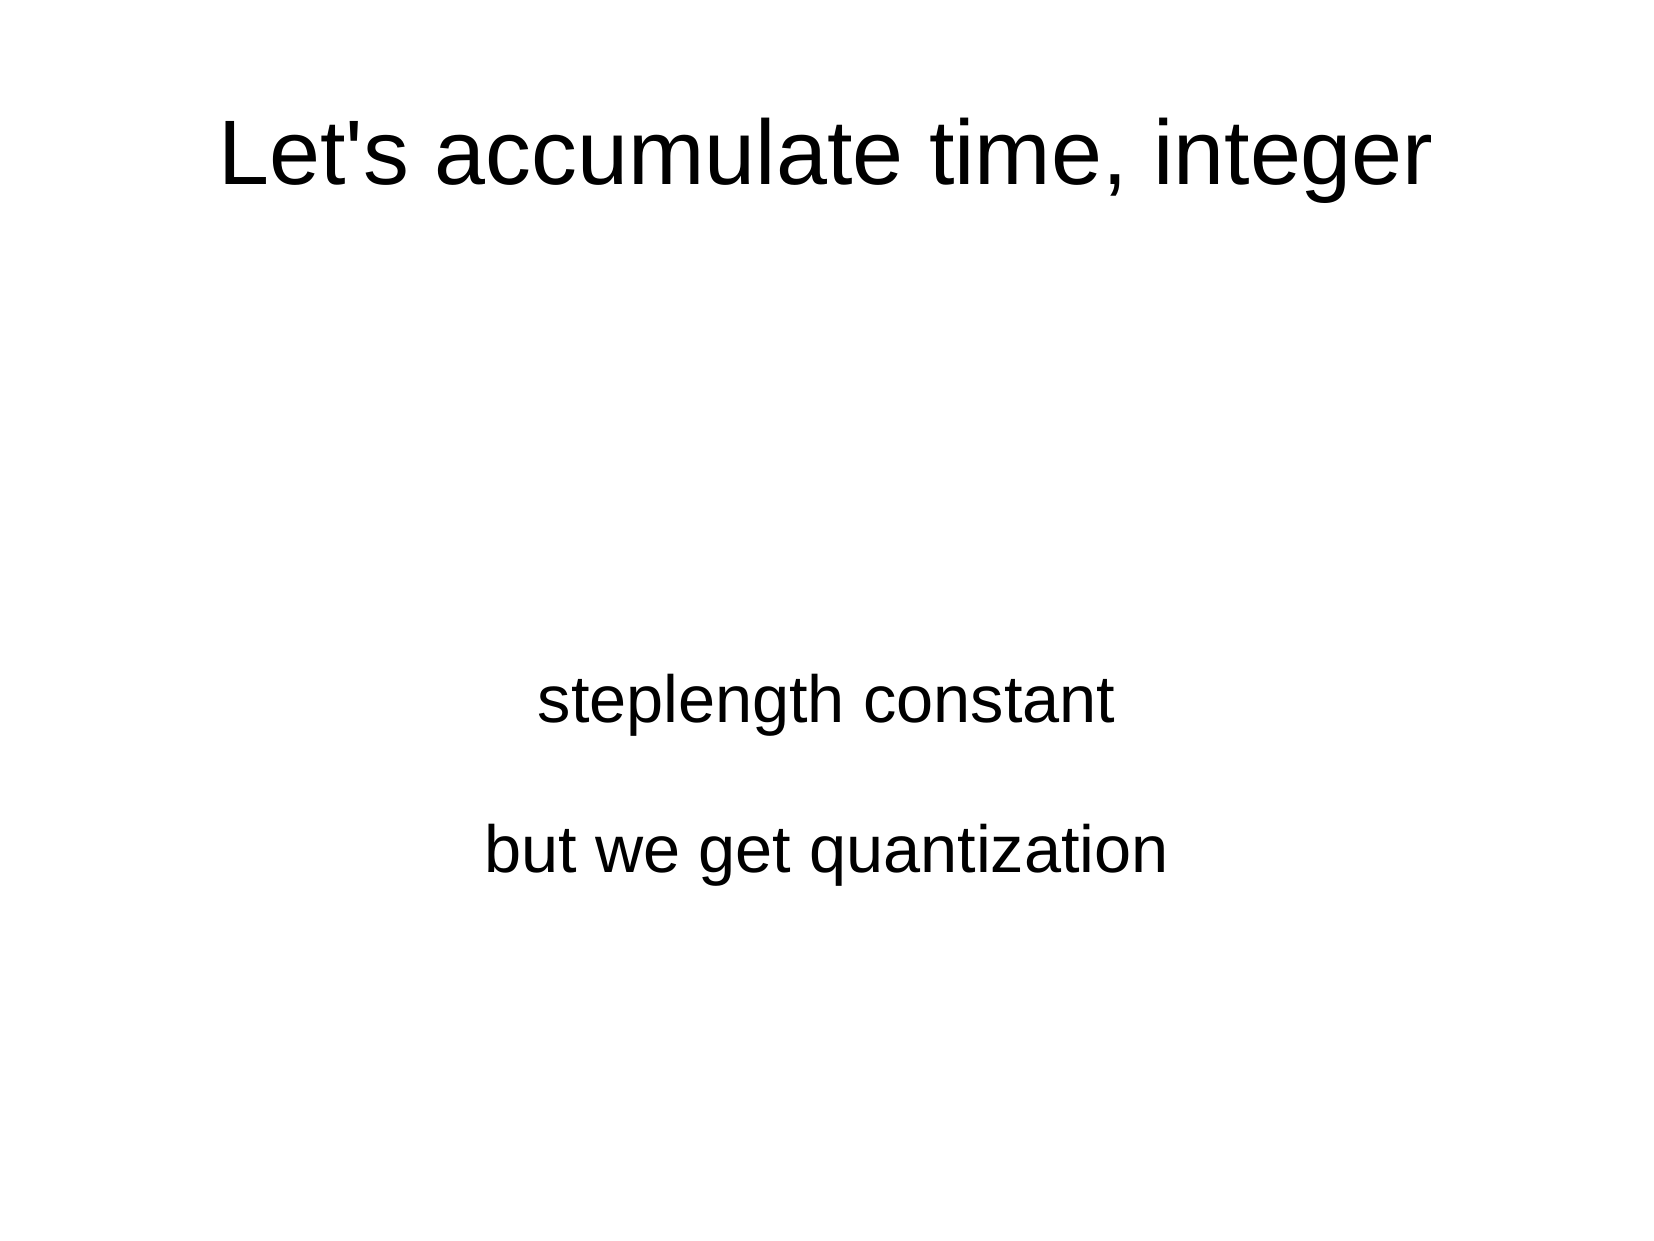

# Let's accumulate time, integer
steplength constant
but we get quantization